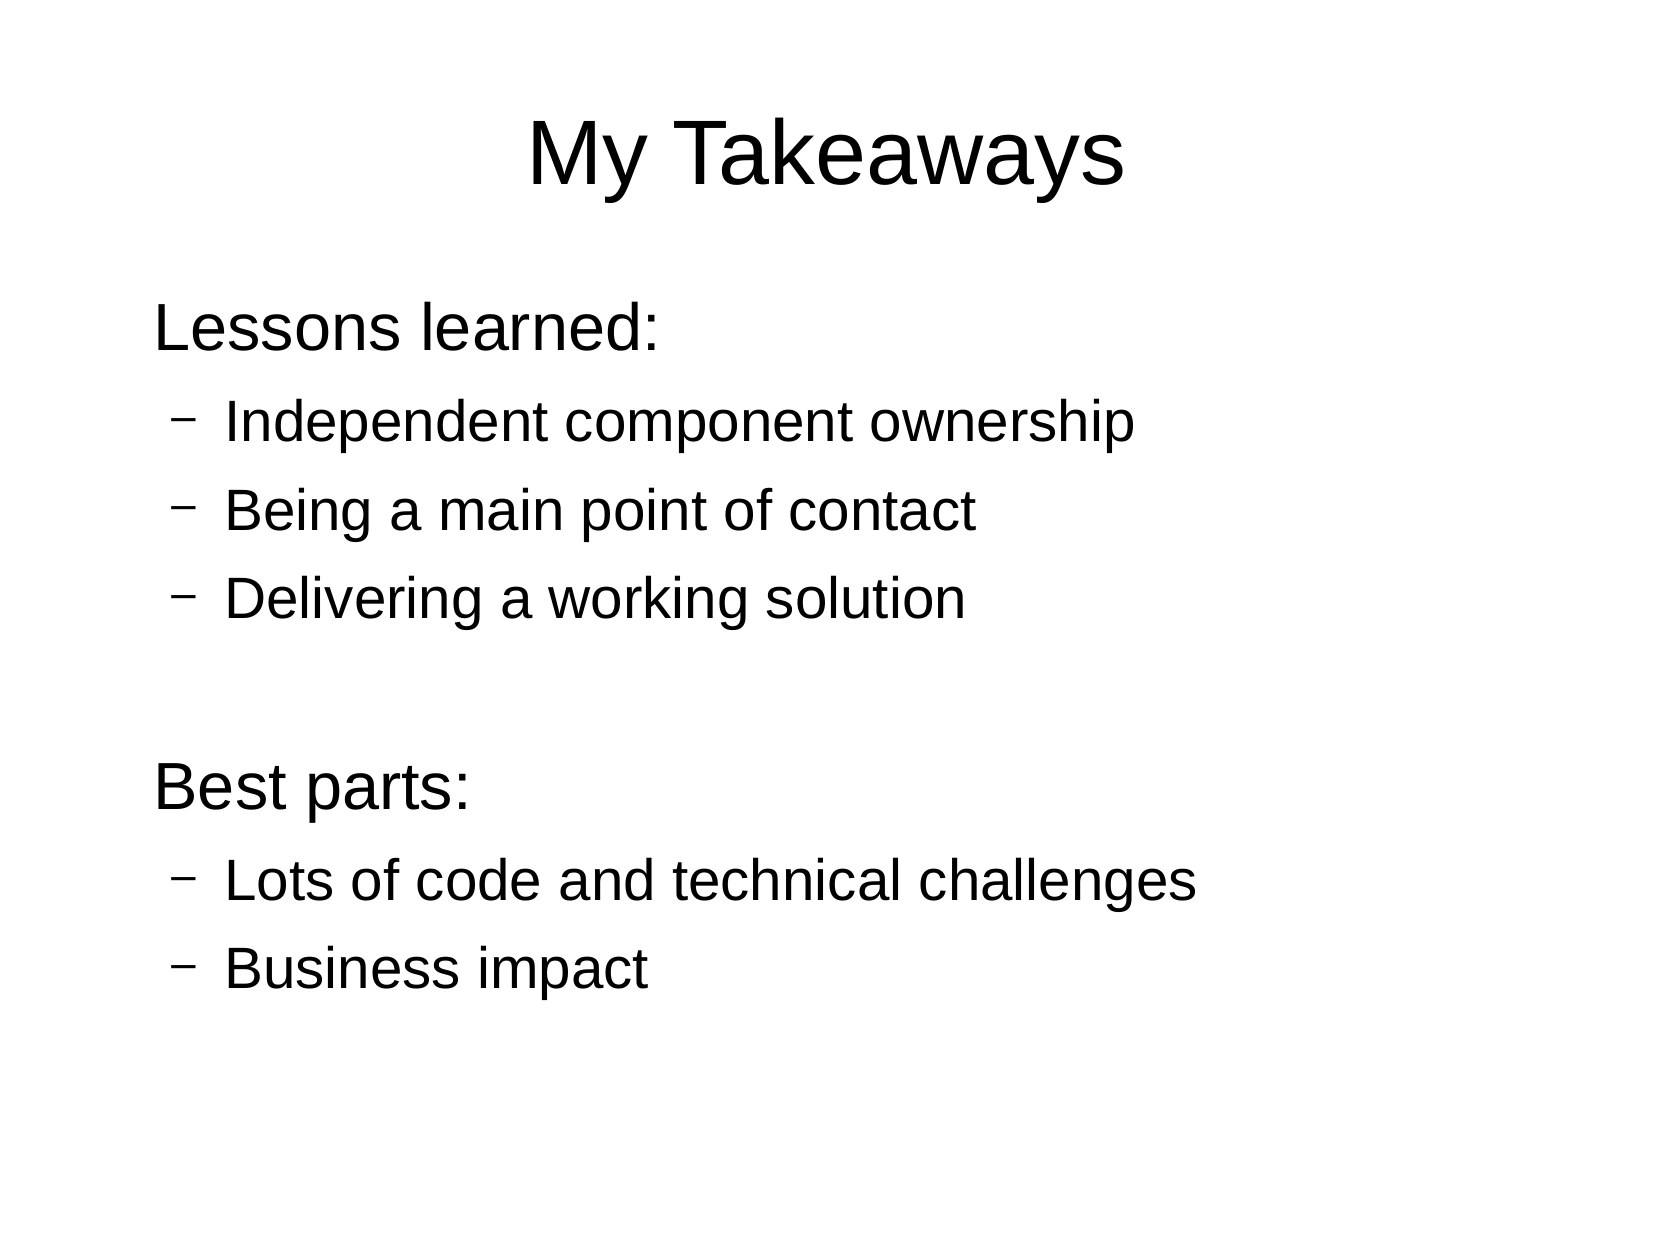

# My Takeaways
Lessons learned:
Independent component ownership
Being a main point of contact
Delivering a working solution
Best parts:
Lots of code and technical challenges
Business impact